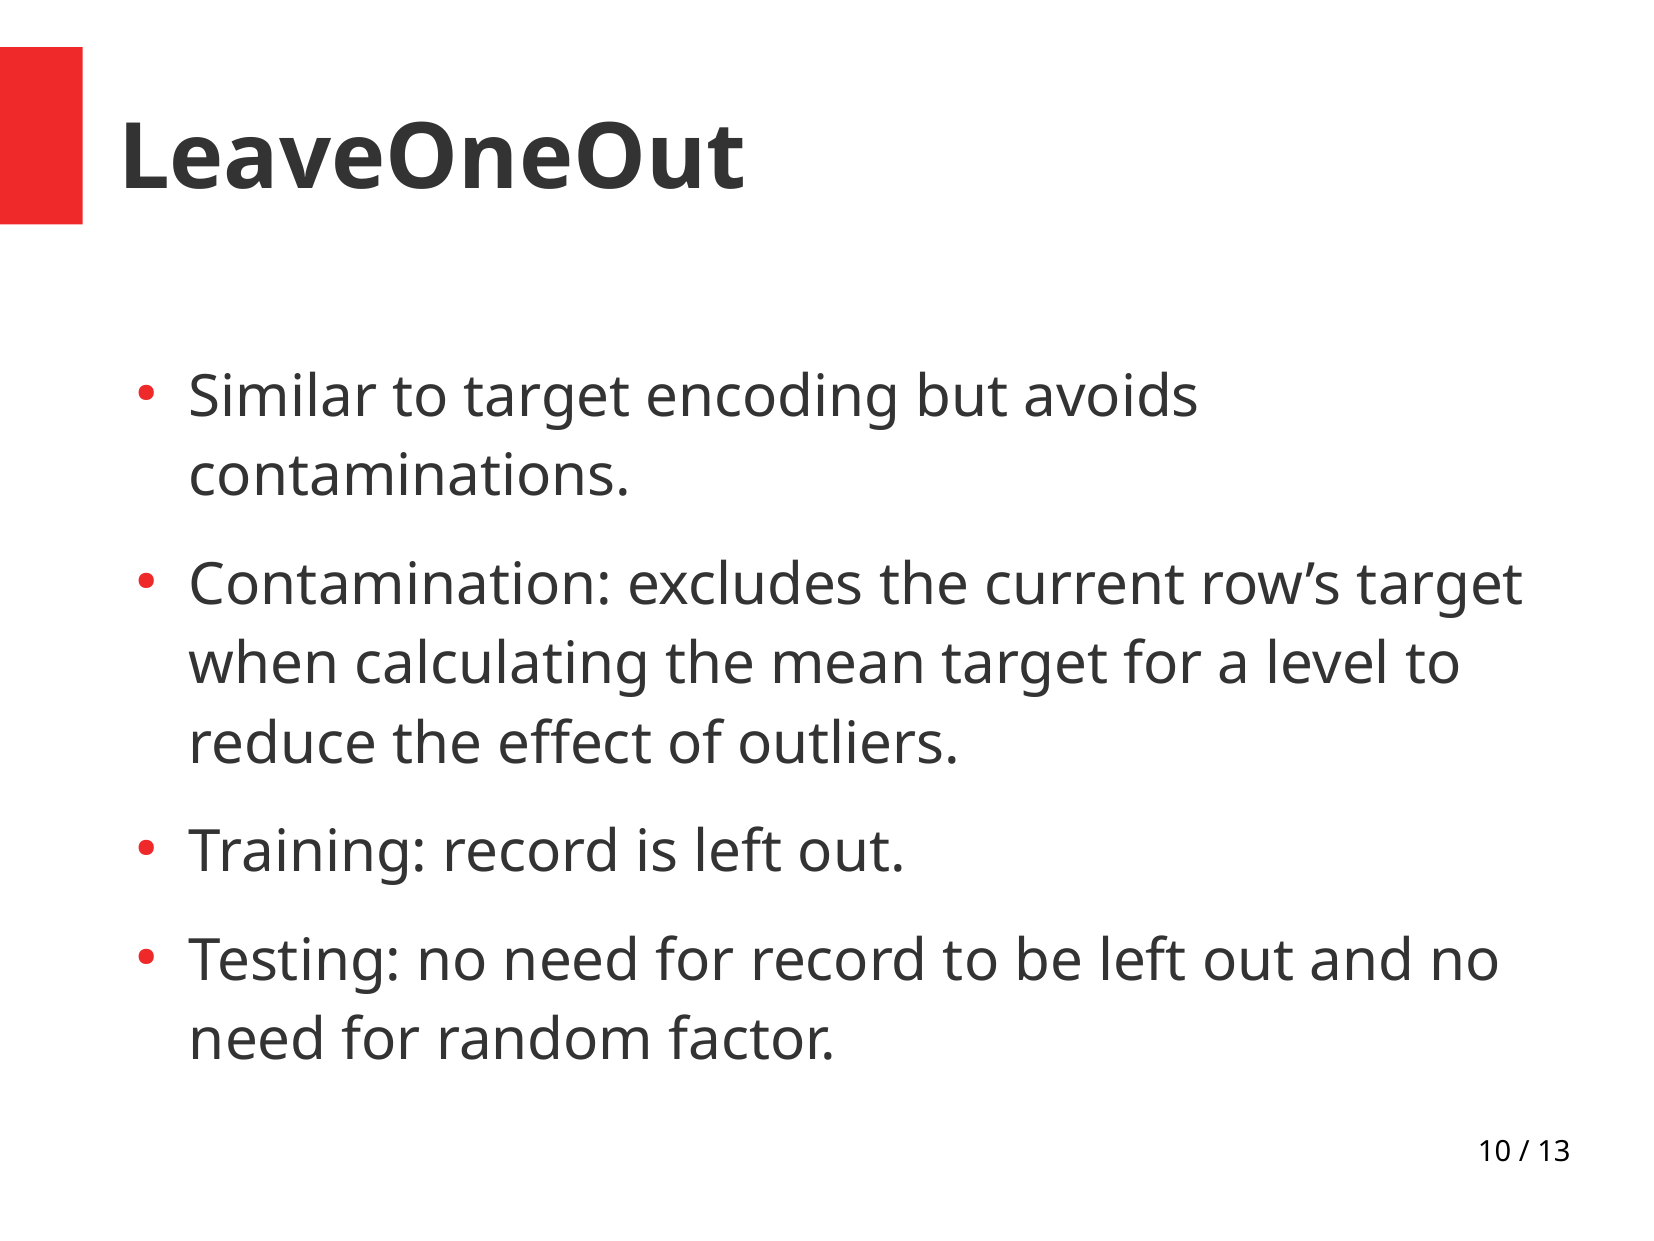

# LeaveOneOut
Similar to target encoding but avoids contaminations.
Contamination: excludes the current row’s target when calculating the mean target for a level to reduce the effect of outliers.
Training: record is left out.
Testing: no need for record to be left out and no need for random factor.
10